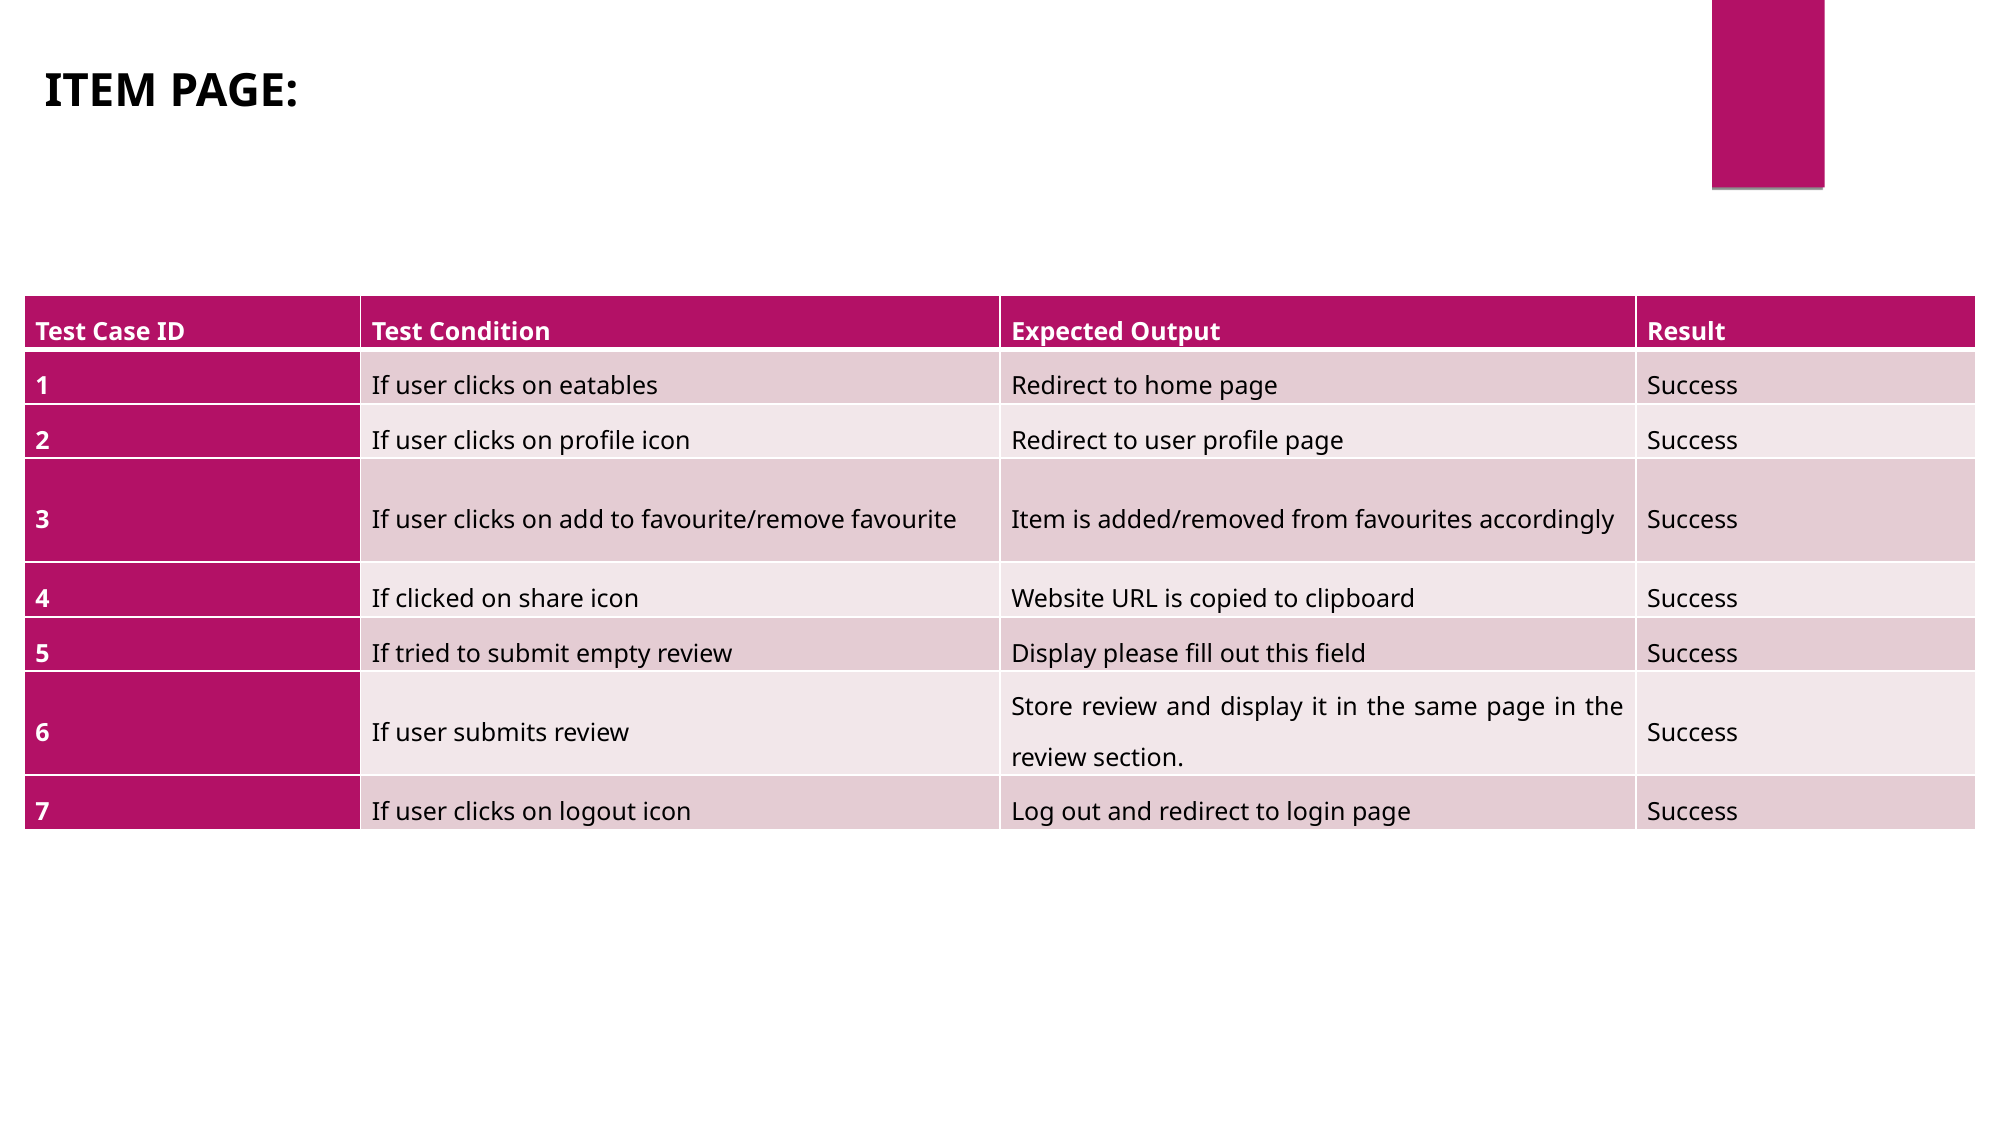

# ITEM PAGE:
| Test Case ID | Test Condition | Expected Output | Result |
| --- | --- | --- | --- |
| 1 | If user clicks on eatables | Redirect to home page | Success |
| 2 | If user clicks on profile icon | Redirect to user profile page | Success |
| 3 | If user clicks on add to favourite/remove favourite | Item is added/removed from favourites accordingly | Success |
| 4 | If clicked on share icon | Website URL is copied to clipboard | Success |
| 5 | If tried to submit empty review | Display please fill out this field | Success |
| 6 | If user submits review | Store review and display it in the same page in the review section. | Success |
| 7 | If user clicks on logout icon | Log out and redirect to login page | Success |